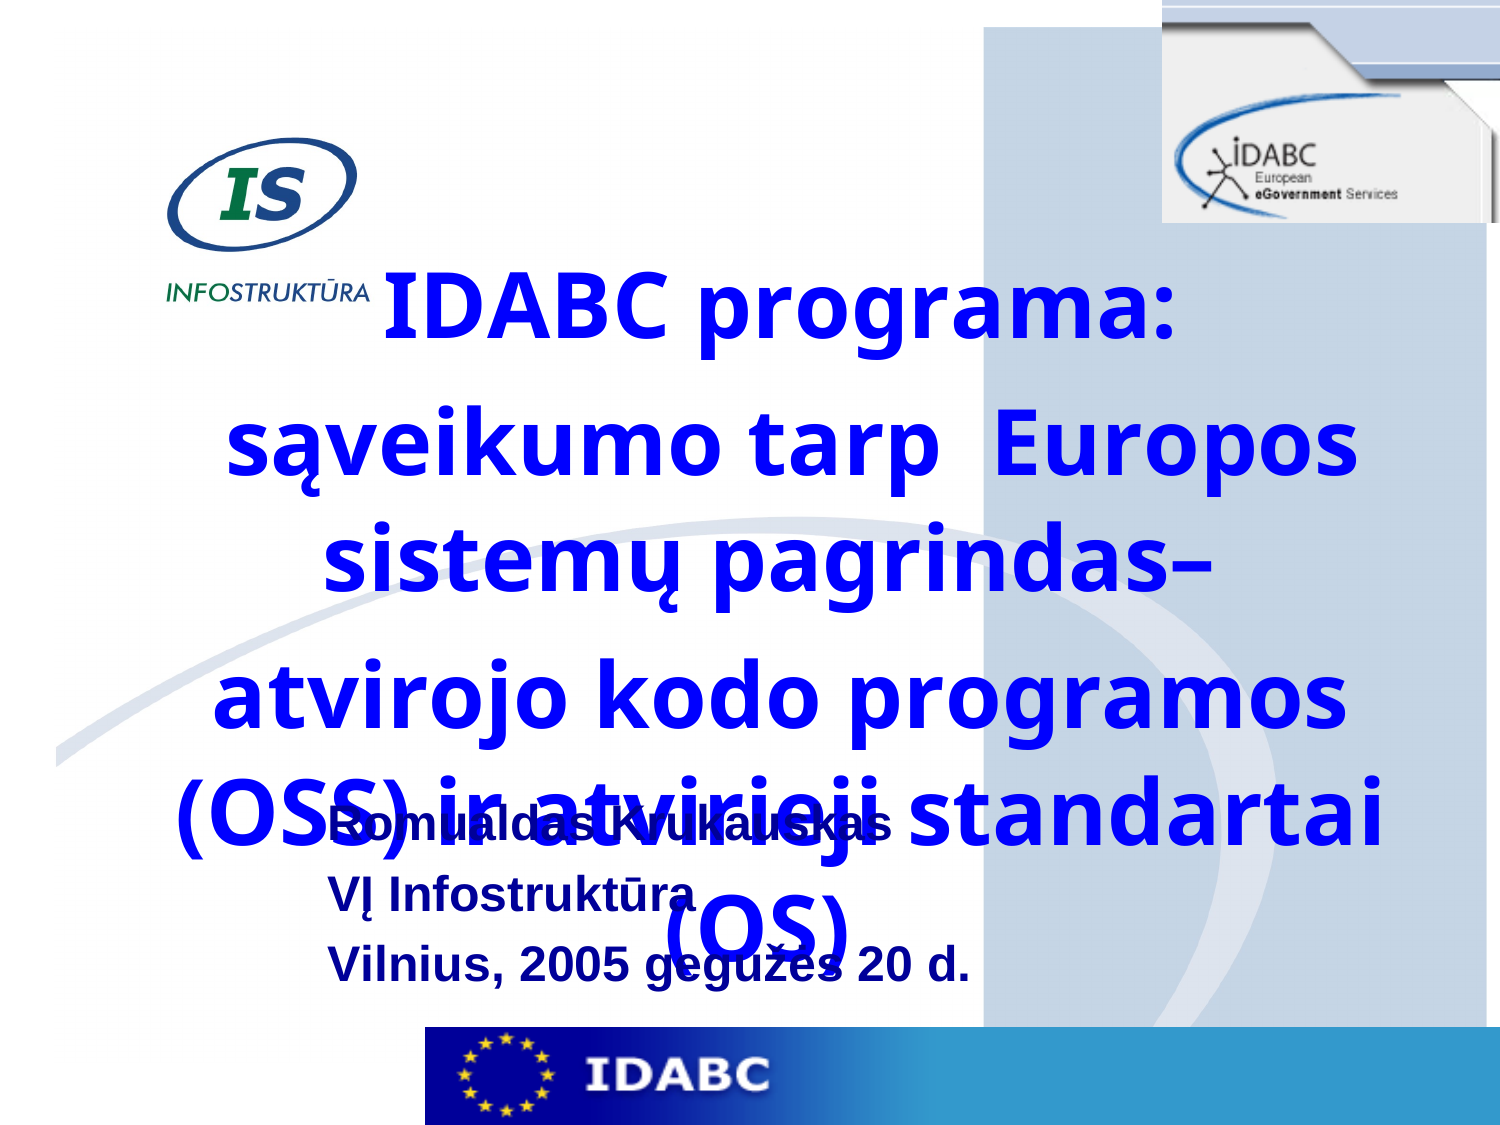

# IDABC programa:
 sąveikumo tarp Europos sistemų pagrindas–
atvirojo kodo programos (OSS) ir atvirieji standartai (OS)
Romualdas Krukauskas
VĮ Infostruktūra
Vilnius, 2005 gegužės 20 d.